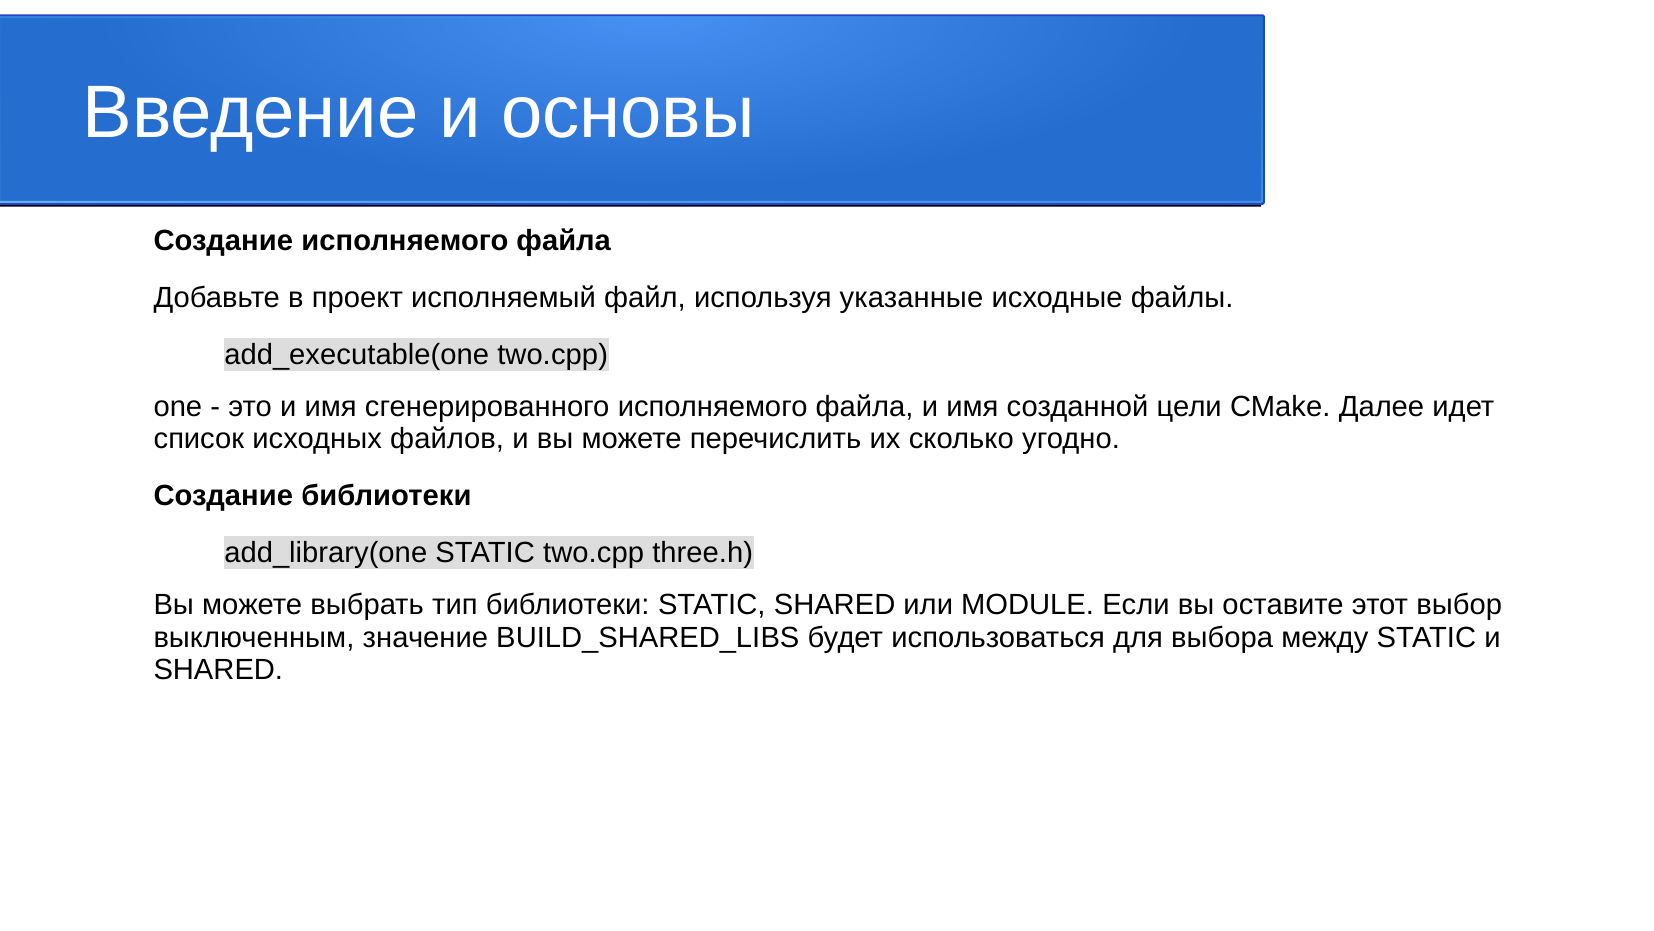

# Введение и основы
Создание исполняемого файла
Добавьте в проект исполняемый файл, используя указанные исходные файлы.
add_executable(one two.cpp)
one - это и имя сгенерированного исполняемого файла, и имя созданной цели CMake. Далее идет список исходных файлов, и вы можете перечислить их сколько угодно.
Создание библиотеки
add_library(one STATIC two.cpp three.h)
Вы можете выбрать тип библиотеки: STATIC, SHARED или MODULE. Если вы оставите этот выбор выключенным, значение BUILD_SHARED_LIBS будет использоваться для выбора между STATIC и SHARED.